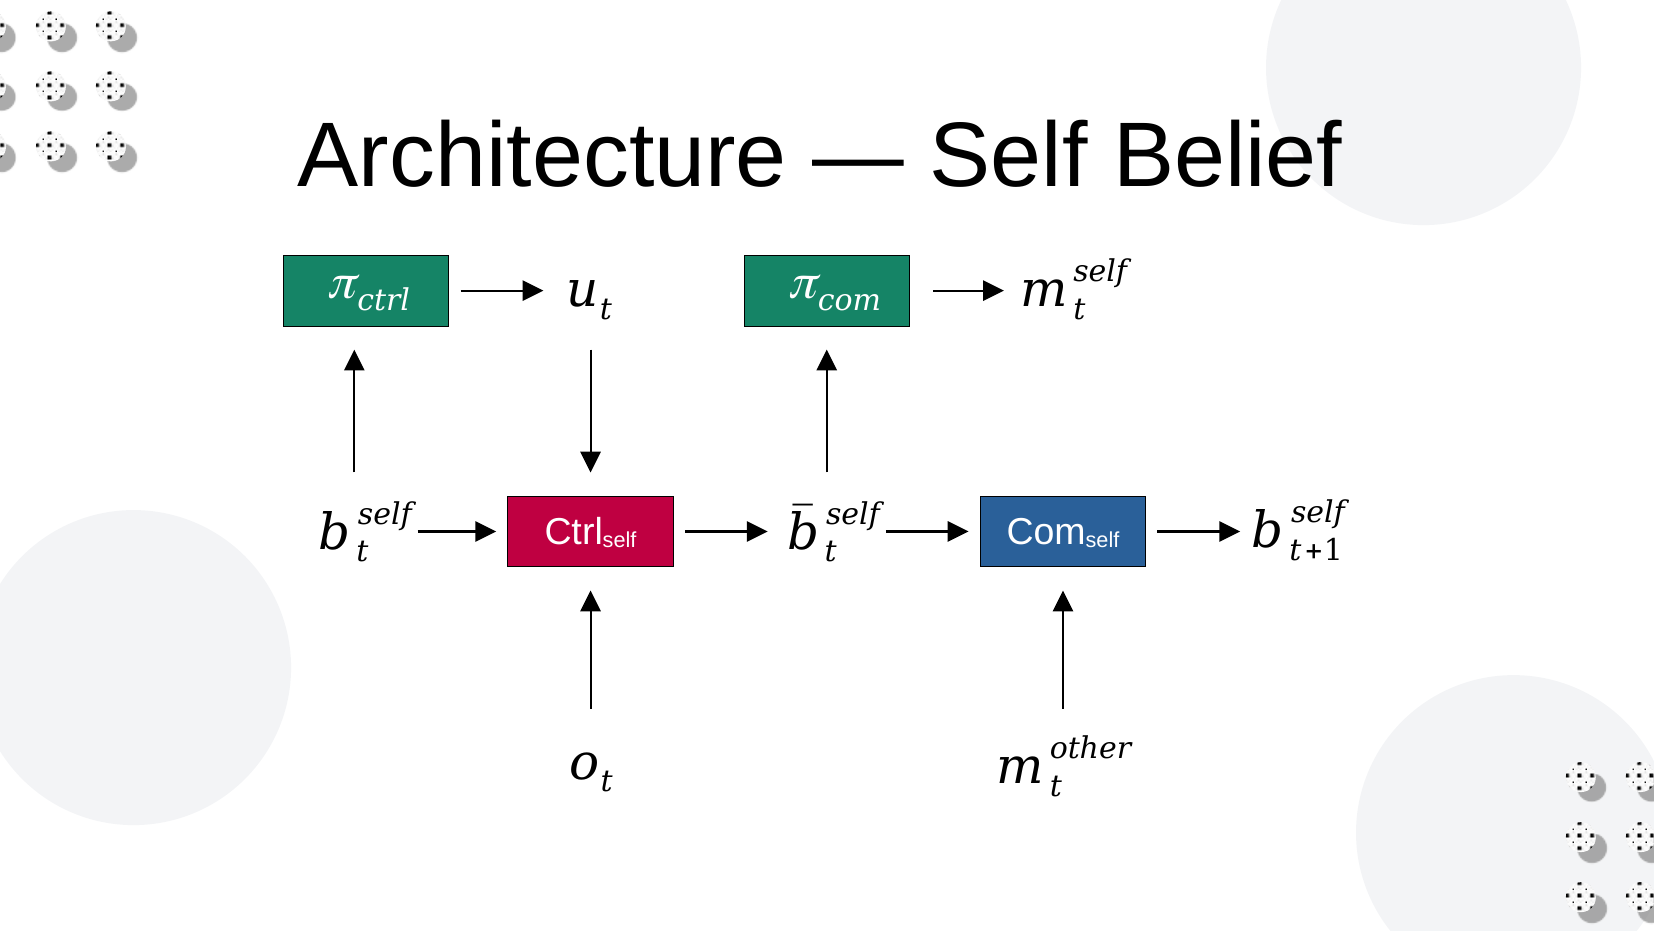

# Architecture — Self Belief
Ctrlself
Comself